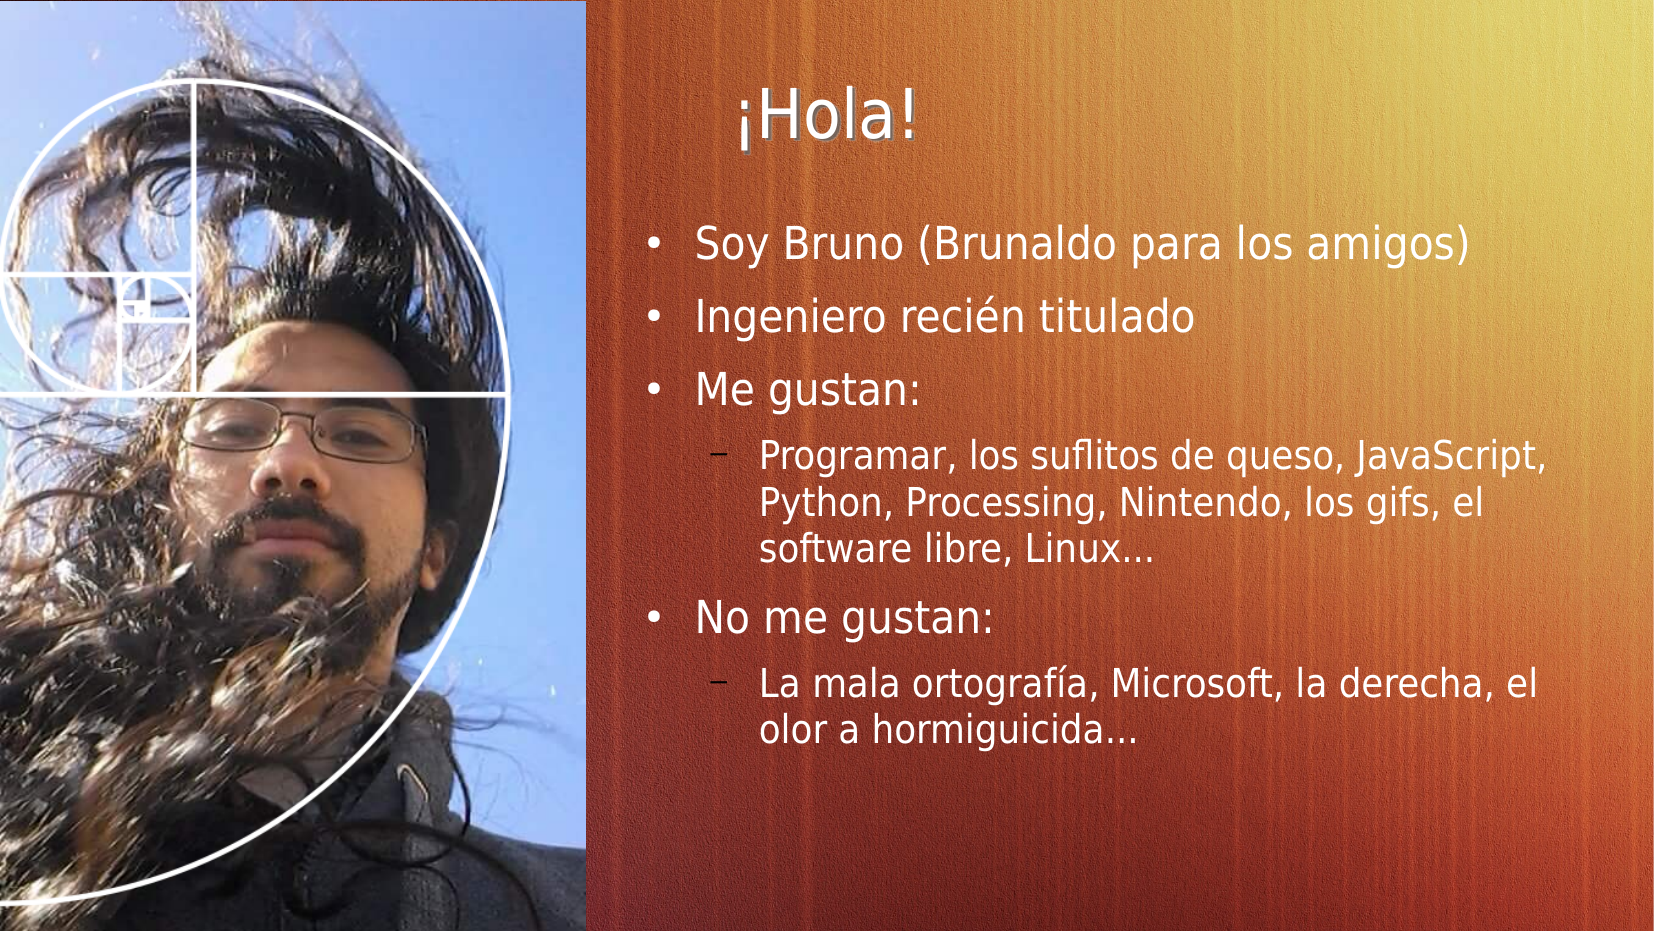

# ¡Hola!
Soy Bruno (Brunaldo para los amigos)
Ingeniero recién titulado
Me gustan:
Programar, los suflitos de queso, JavaScript, Python, Processing, Nintendo, los gifs, el software libre, Linux...
No me gustan:
La mala ortografía, Microsoft, la derecha, el olor a hormiguicida...